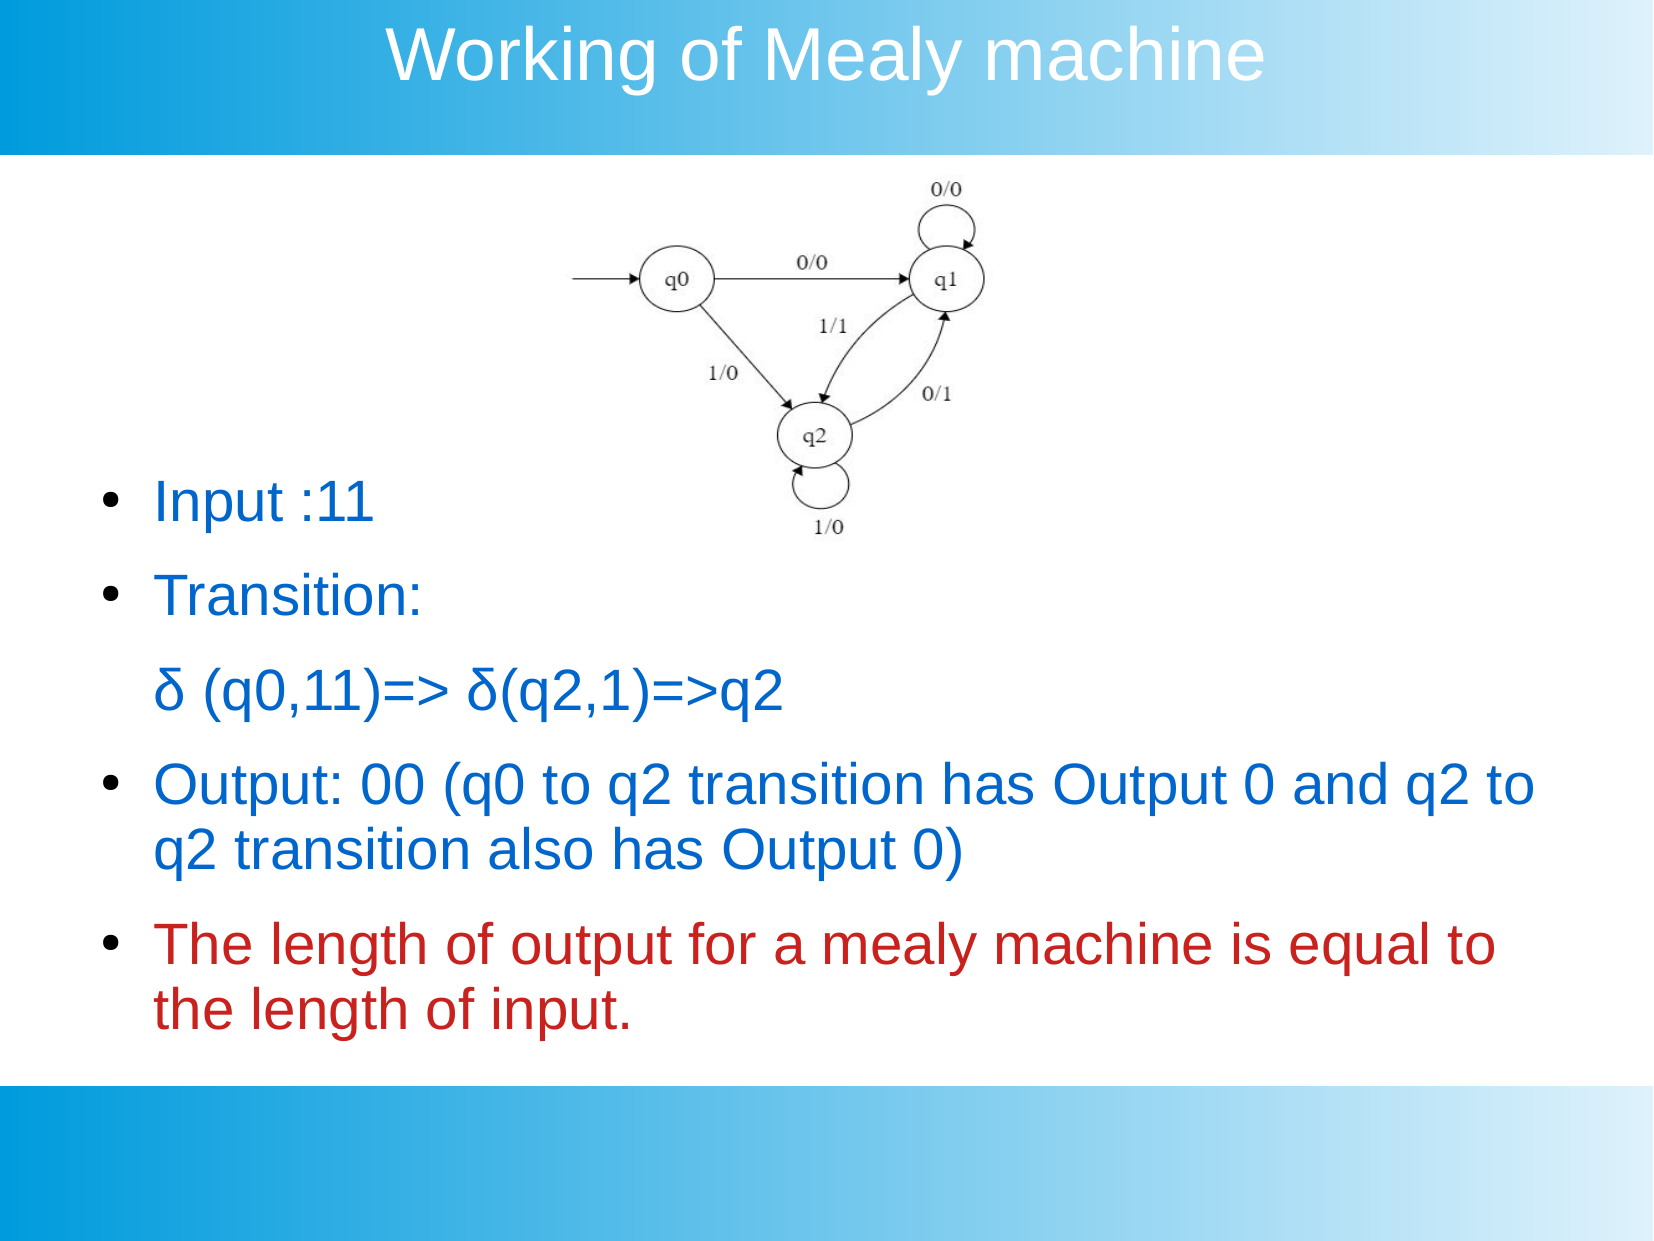

# Working of Mealy machine
Input :11
Transition:
δ (q0,11)=> δ(q2,1)=>q2
Output: 00 (q0 to q2 transition has Output 0 and q2 to q2 transition also has Output 0)
The length of output for a mealy machine is equal to the length of input.